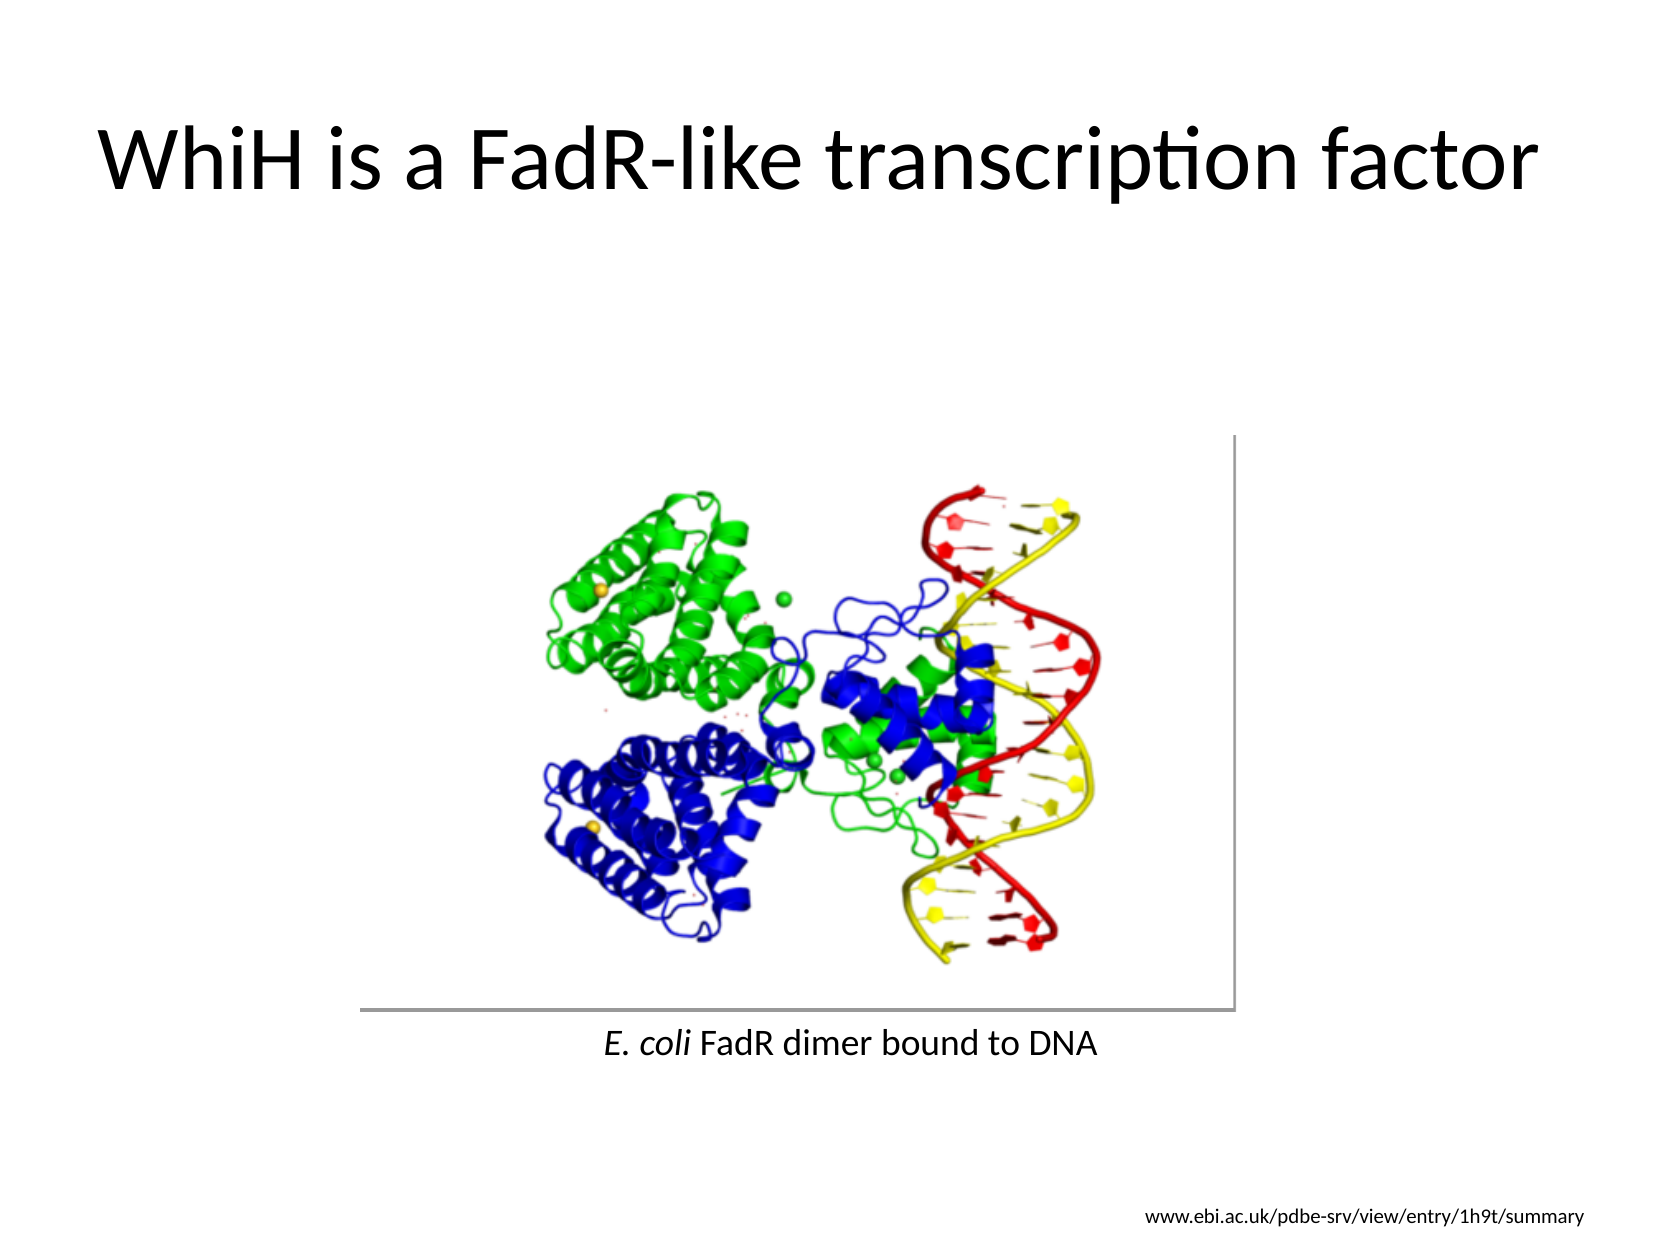

# WhiH is a FadR-like transcription factor
E. coli FadR dimer bound to DNA
www.ebi.ac.uk/pdbe-srv/view/entry/1h9t/summary